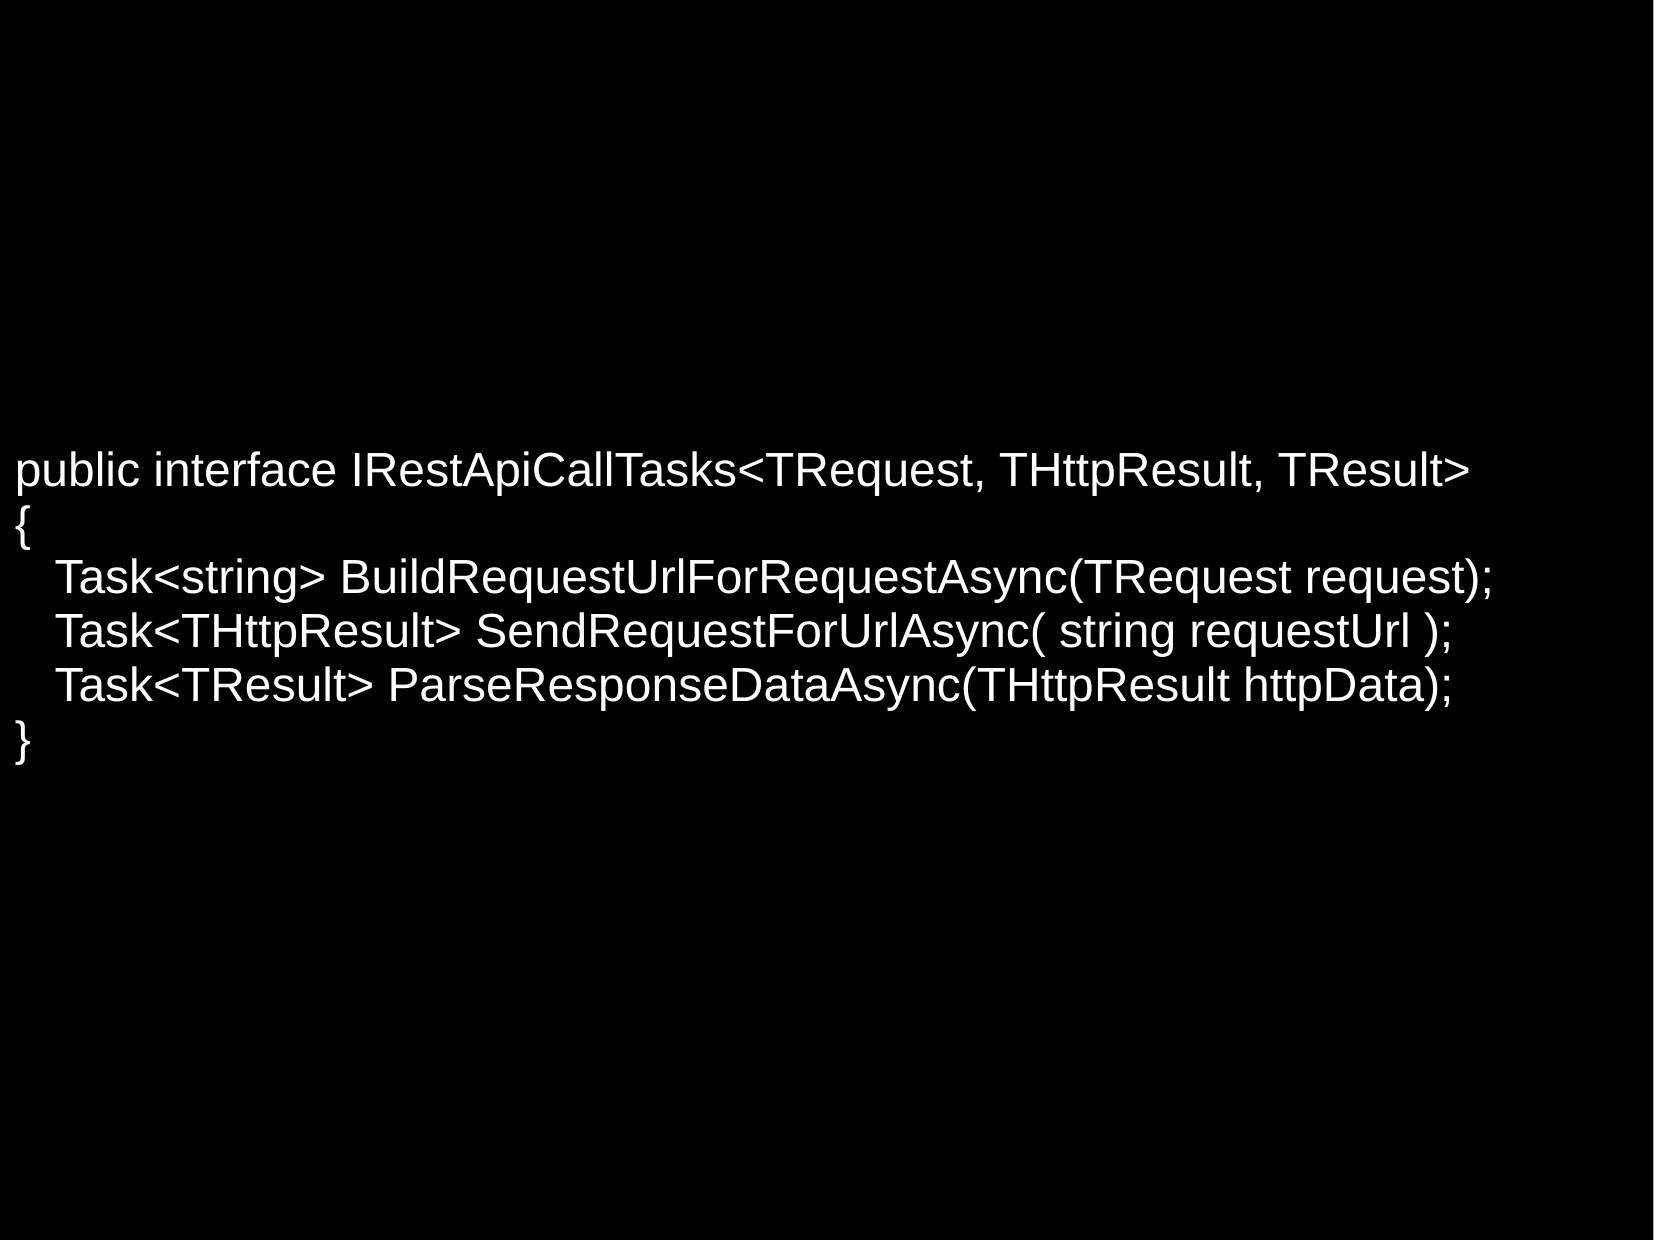

public interface IRestApiCallTasks<TRequest, THttpResult, TResult>
{
 Task<string> BuildRequestUrlForRequestAsync(TRequest request);
 Task<THttpResult> SendRequestForUrlAsync( string requestUrl );
 Task<TResult> ParseResponseDataAsync(THttpResult httpData);
}